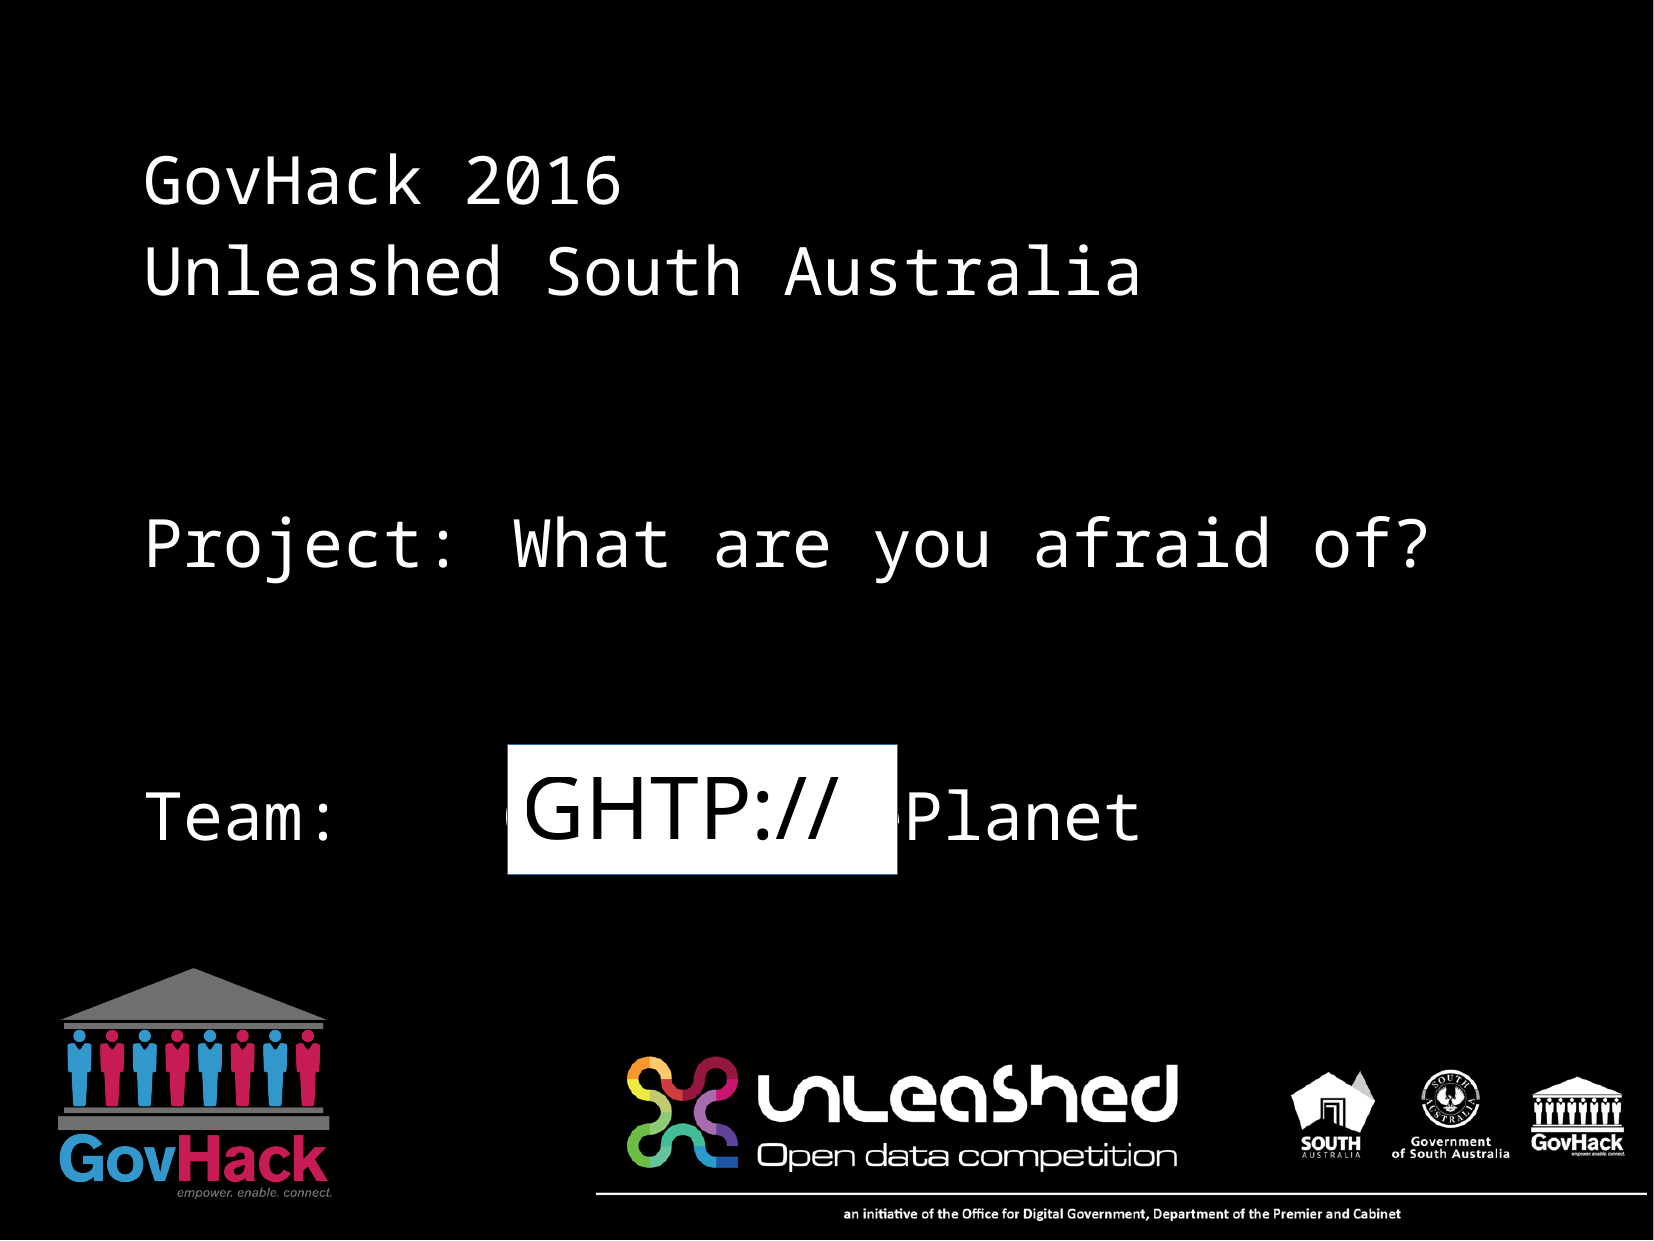

GovHack 2016
Unleashed South Australia
Project:	What are you afraid of?
Team: GovHackThePlanet